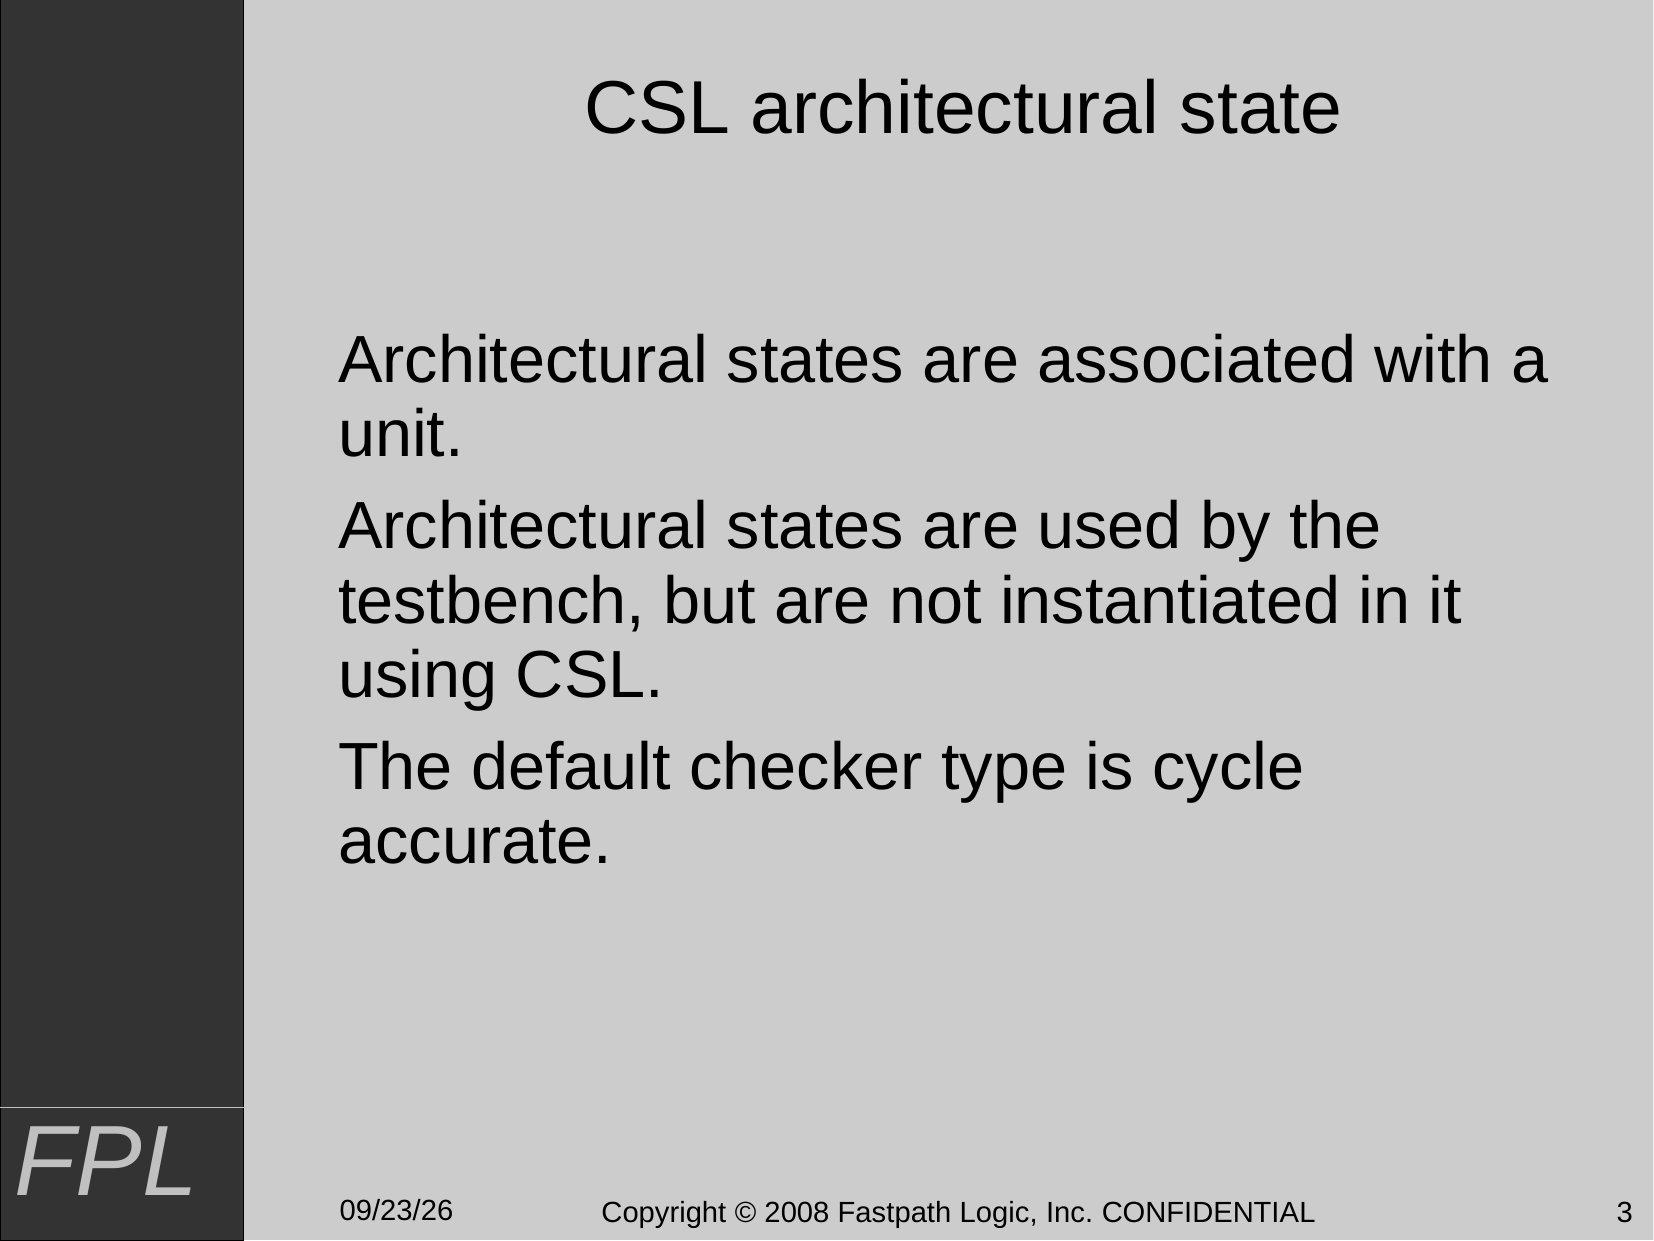

# CSL architectural state
Architectural states are associated with a unit.
Architectural states are used by the testbench, but are not instantiated in it using CSL.
The default checker type is cycle accurate.
3
© 2008 FASTPATH LOGIC INC.